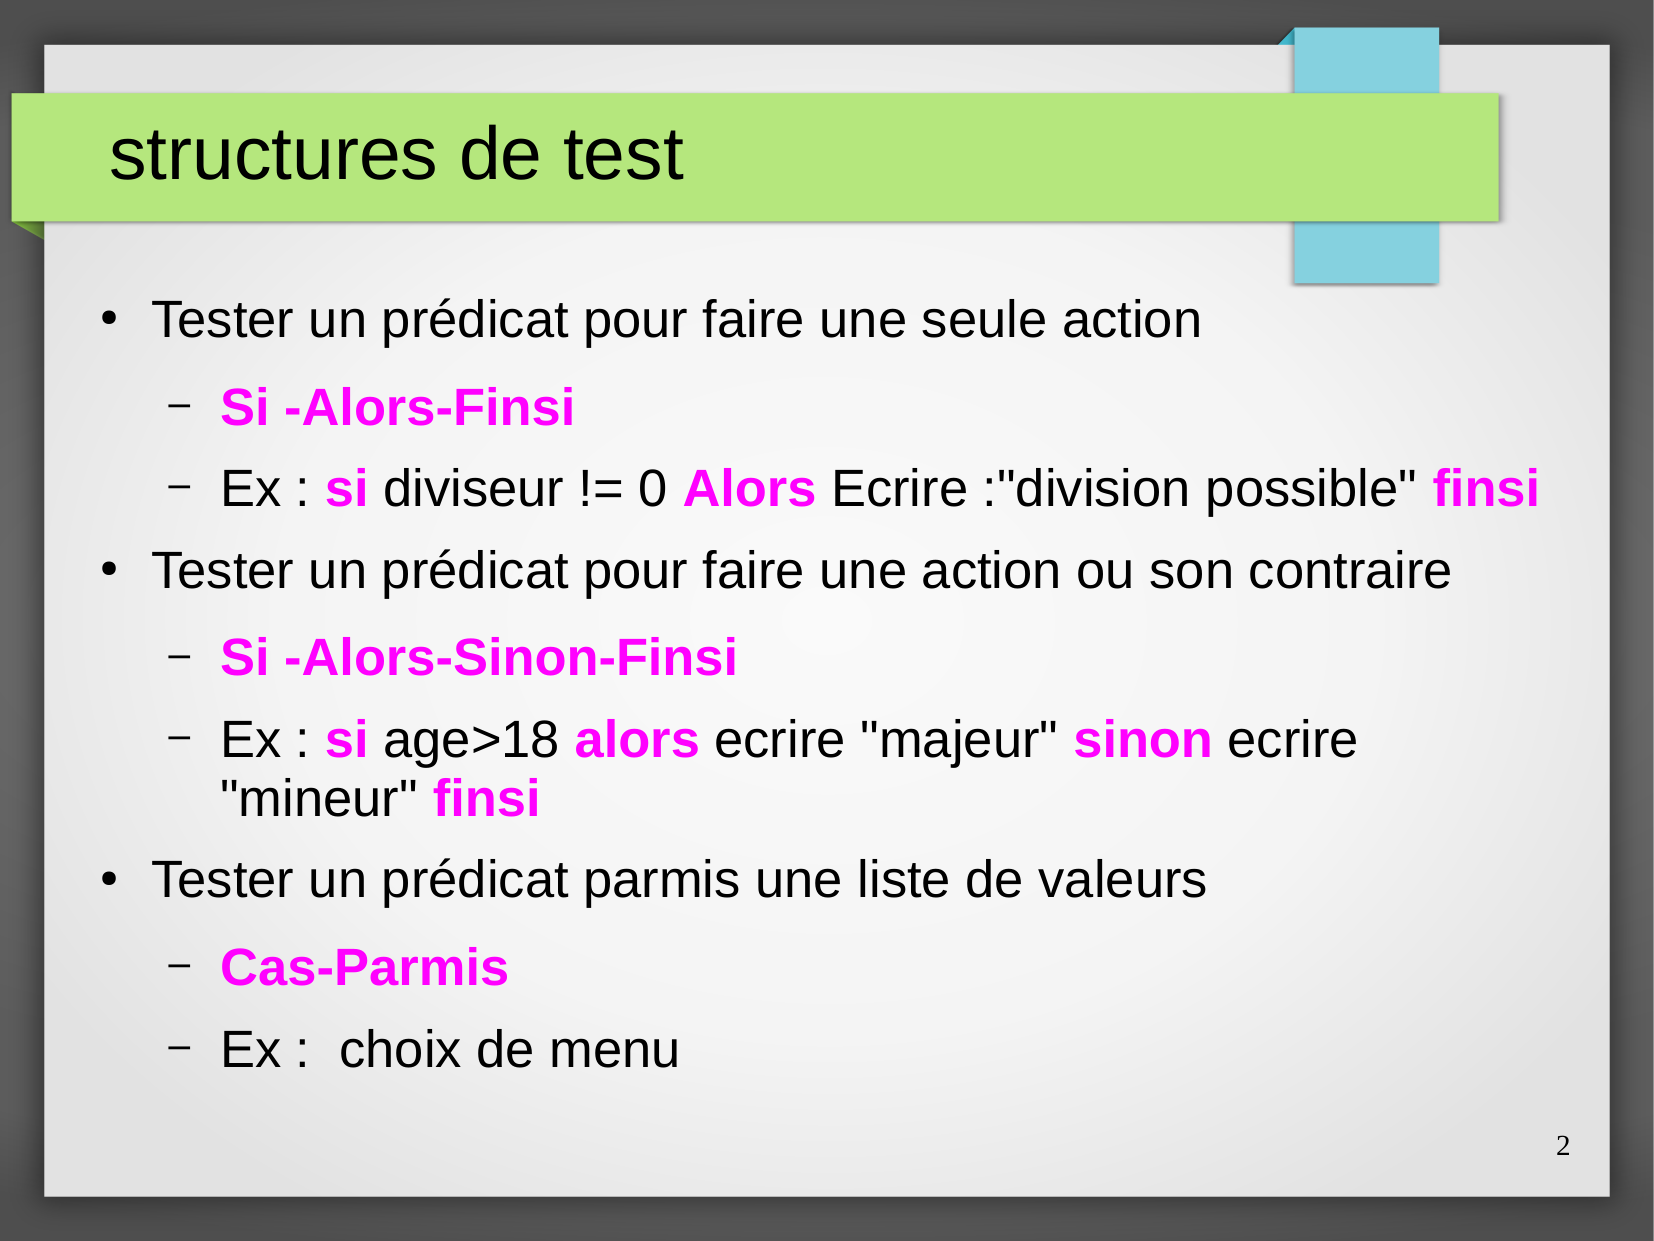

# structures de test
Tester un prédicat pour faire une seule action
Si -Alors-Finsi
Ex : si diviseur != 0 Alors Ecrire :"division possible" finsi
Tester un prédicat pour faire une action ou son contraire
Si -Alors-Sinon-Finsi
Ex : si age>18 alors ecrire "majeur" sinon ecrire "mineur" finsi
Tester un prédicat parmis une liste de valeurs
Cas-Parmis
Ex : choix de menu
2